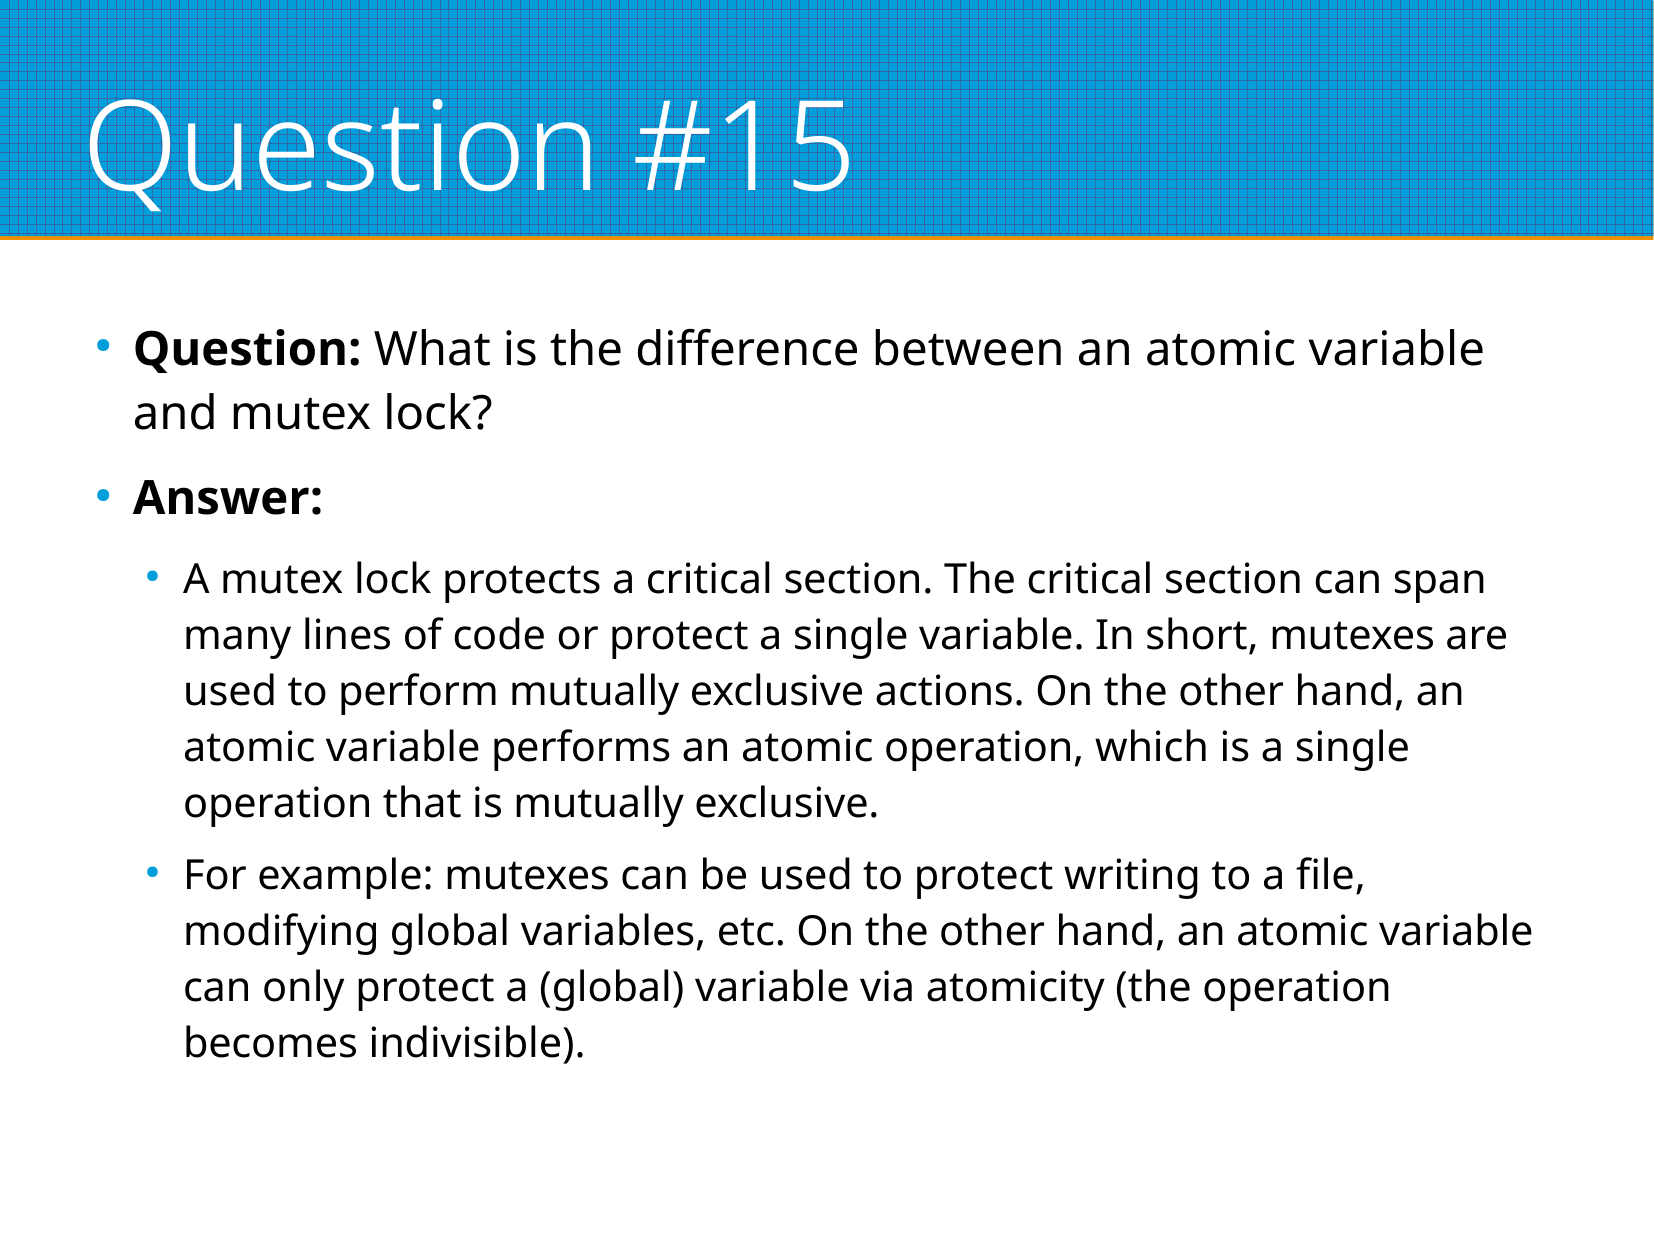

# Question #15
Question: What is the difference between an atomic variable and mutex lock?
Answer:
A mutex lock protects a critical section. The critical section can span many lines of code or protect a single variable. In short, mutexes are used to perform mutually exclusive actions. On the other hand, an atomic variable performs an atomic operation, which is a single operation that is mutually exclusive.
For example: mutexes can be used to protect writing to a file, modifying global variables, etc. On the other hand, an atomic variable can only protect a (global) variable via atomicity (the operation becomes indivisible).